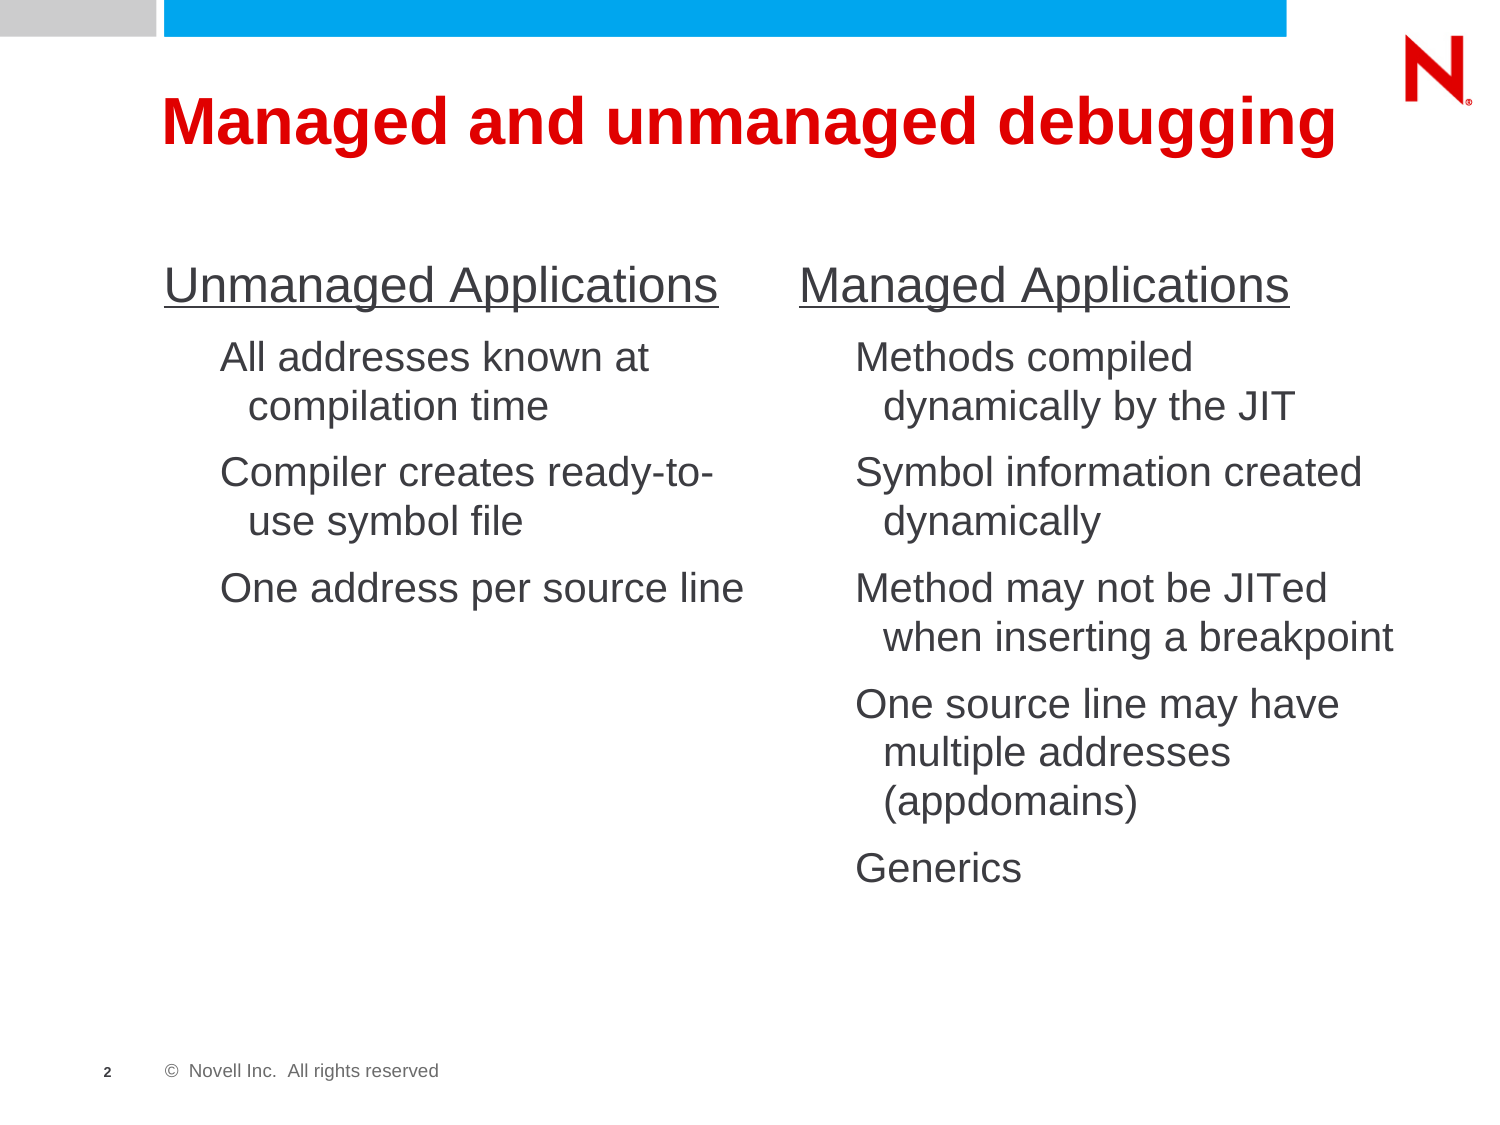

# Managed and unmanaged debugging
Unmanaged Applications
All addresses known at compilation time
Compiler creates ready-to-use symbol file
One address per source line
Managed Applications
Methods compiled dynamically by the JIT
Symbol information created dynamically
Method may not be JITed when inserting a breakpoint
One source line may have multiple addresses (appdomains)
Generics